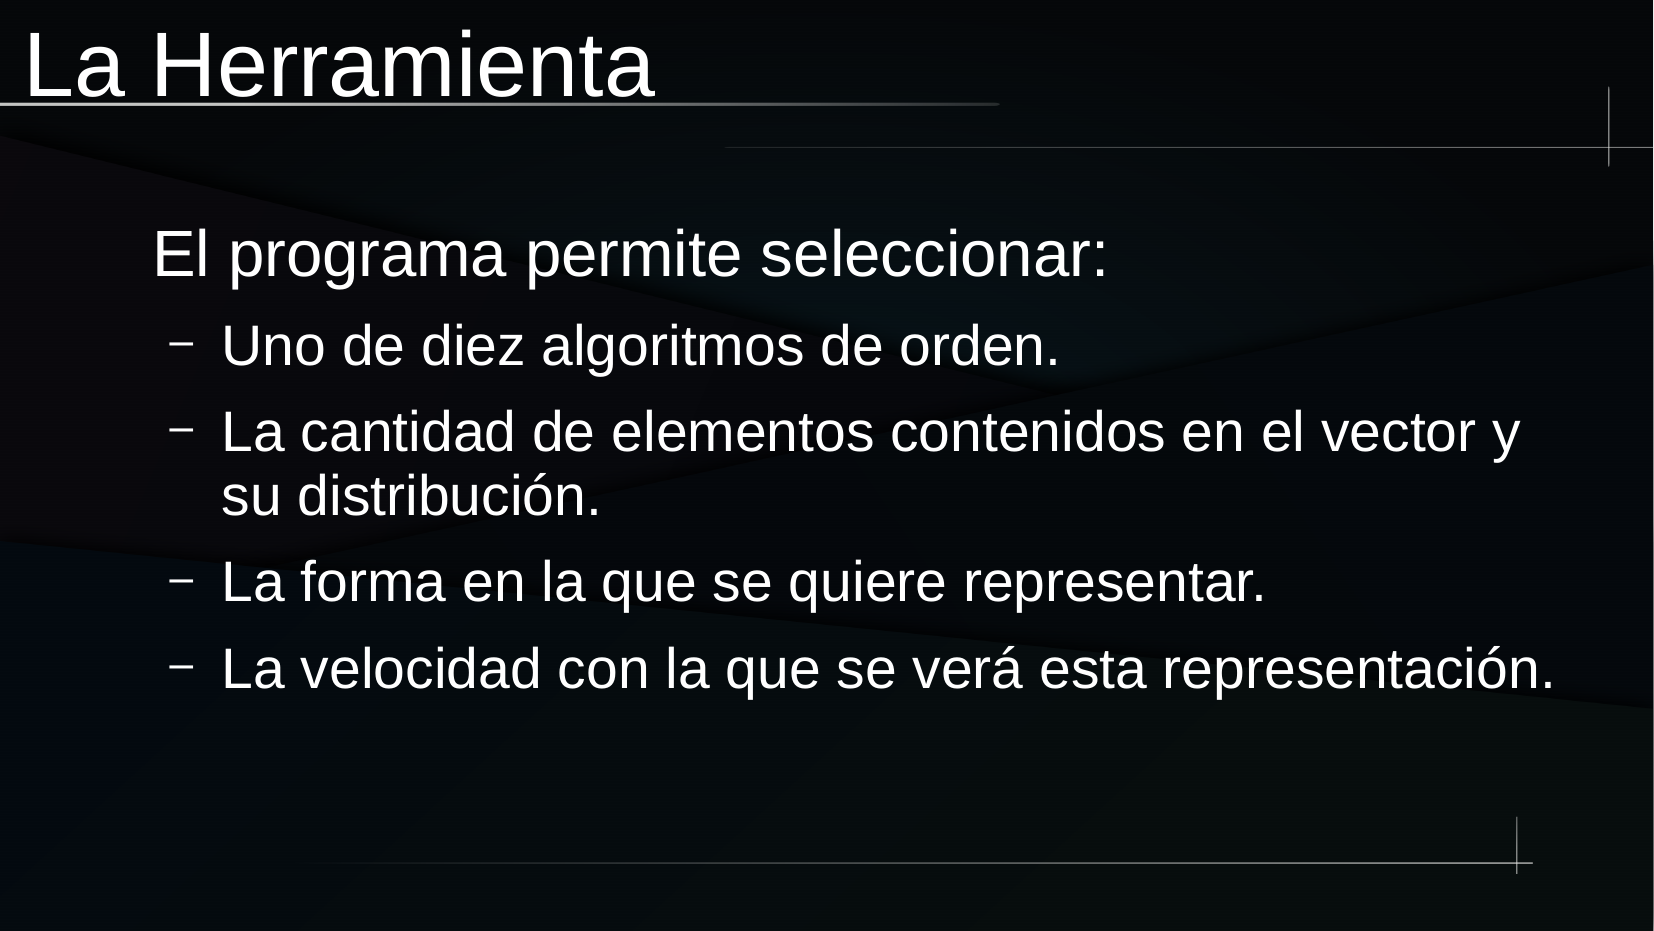

# La Herramienta
El programa permite seleccionar:
Uno de diez algoritmos de orden.
La cantidad de elementos contenidos en el vector y su distribución.
La forma en la que se quiere representar.
La velocidad con la que se verá esta representación.